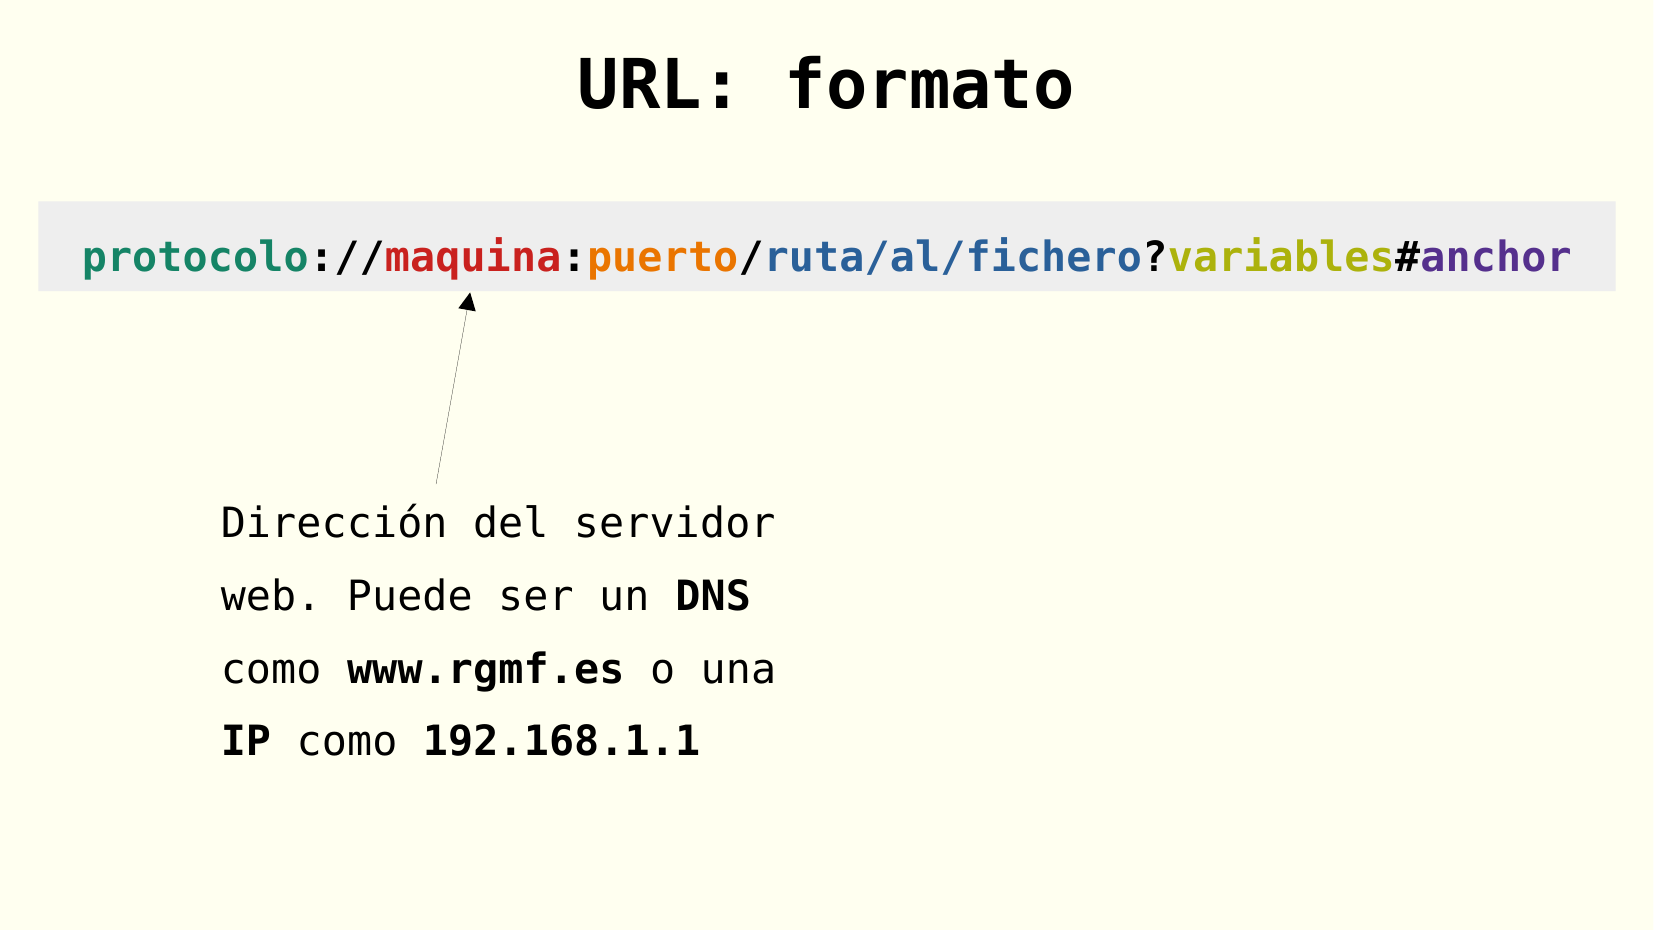

# URL: formato
protocolo://maquina:puerto/ruta/al/fichero?variables#anchor
Dirección del servidor web. Puede ser un DNS como www.rgmf.es o una IP como 192.168.1.1